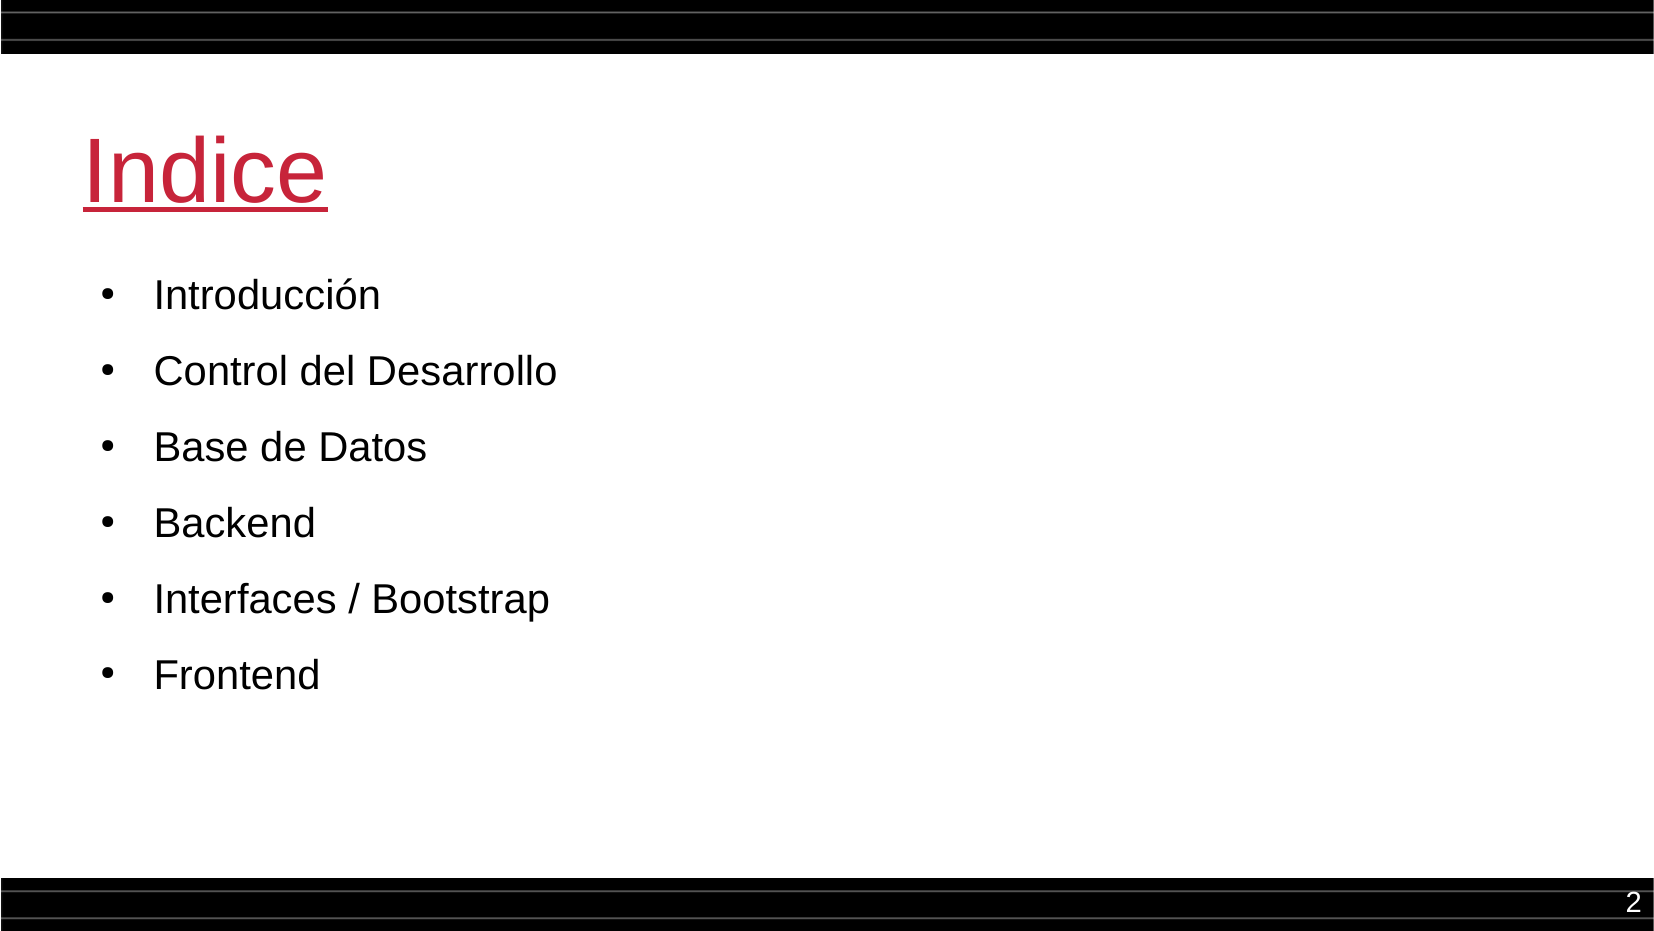

# Indice
Introducción
Control del Desarrollo
Base de Datos
Backend
Interfaces / Bootstrap
Frontend